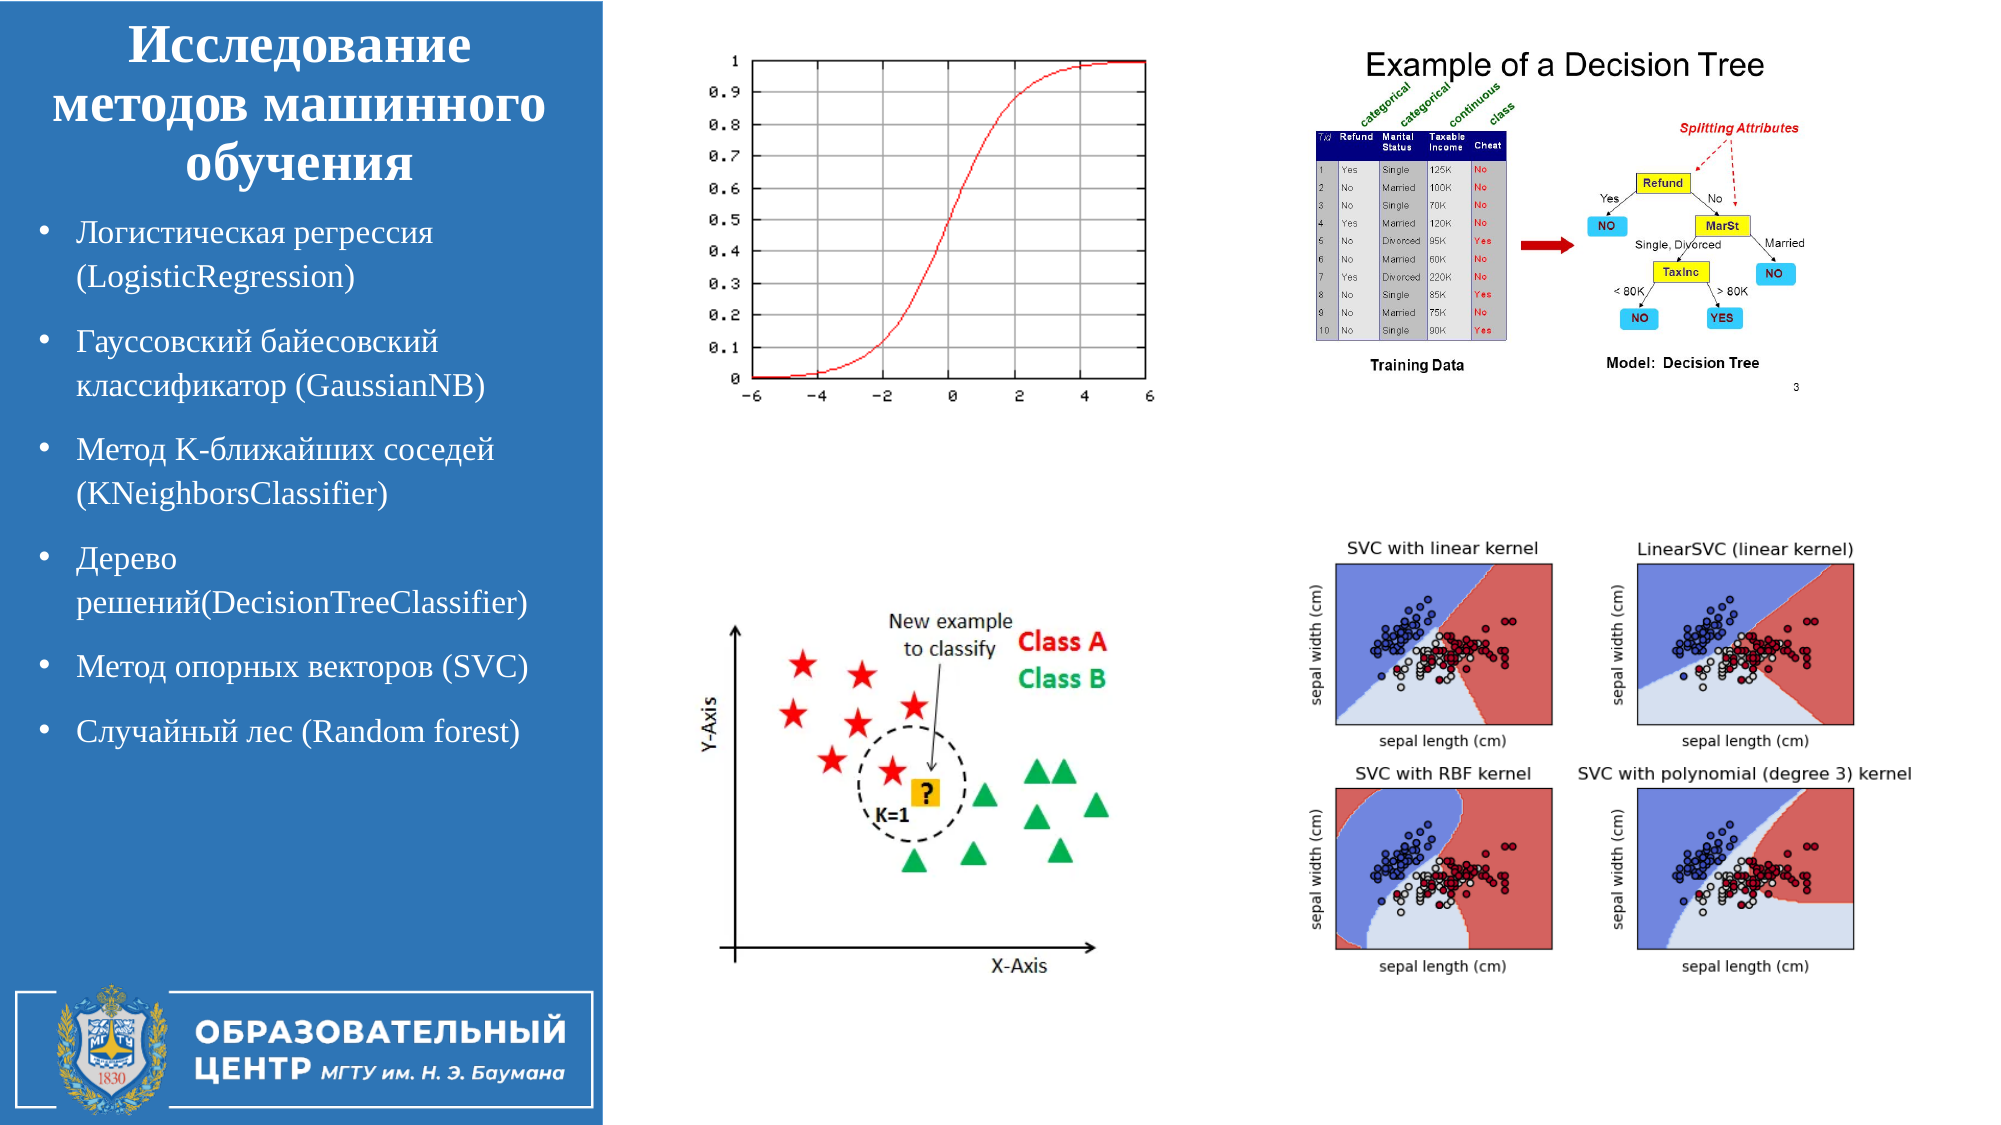

Исследование методов машинного обучения
Логистическая регрессия (LogisticRegression)
Гауссовский байесовский классификатор (GaussianNB)
Метод K-ближайших соседей (KNeighborsClassifier)
Дерево решений(DecisionTreeClassifier)
Метод опорных векторов (SVC)
Случайный лес (Random forest)